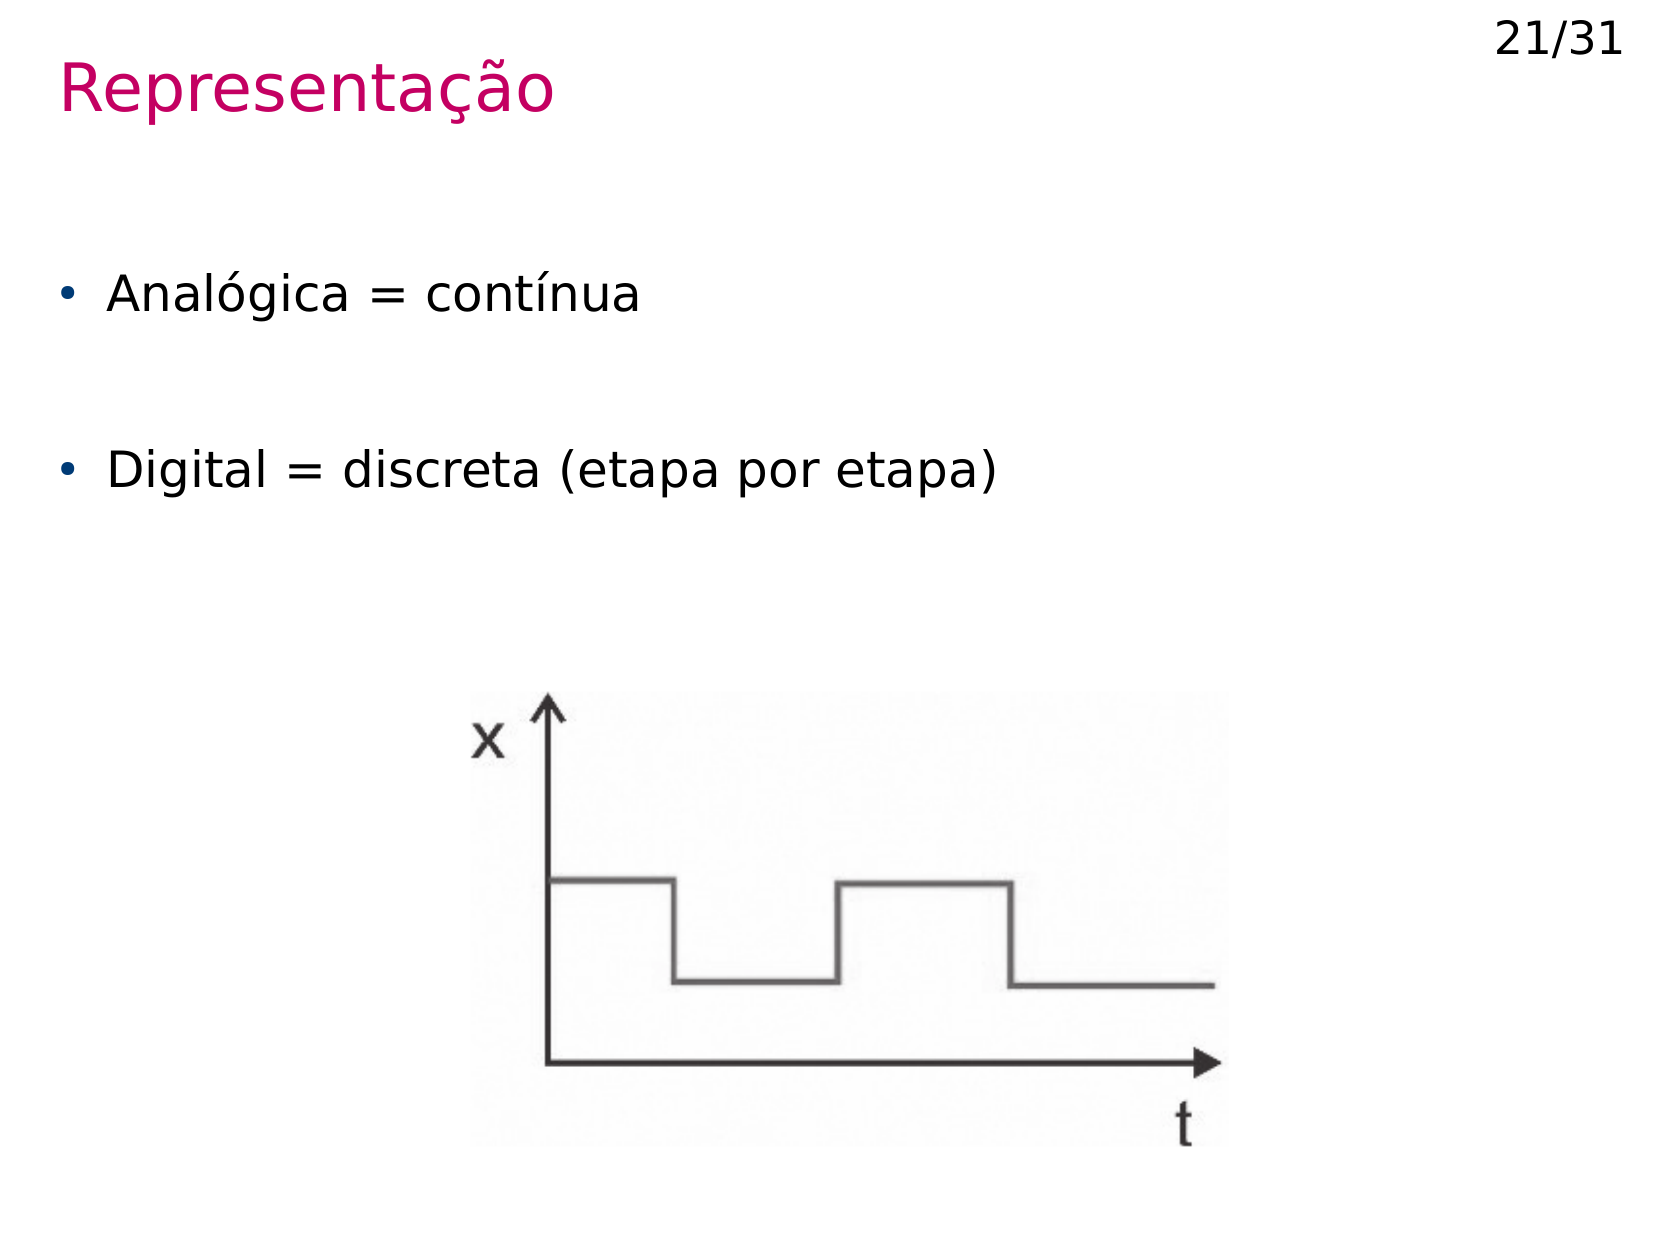

21
# Representação
Analógica = contínua
Digital = discreta (etapa por etapa)